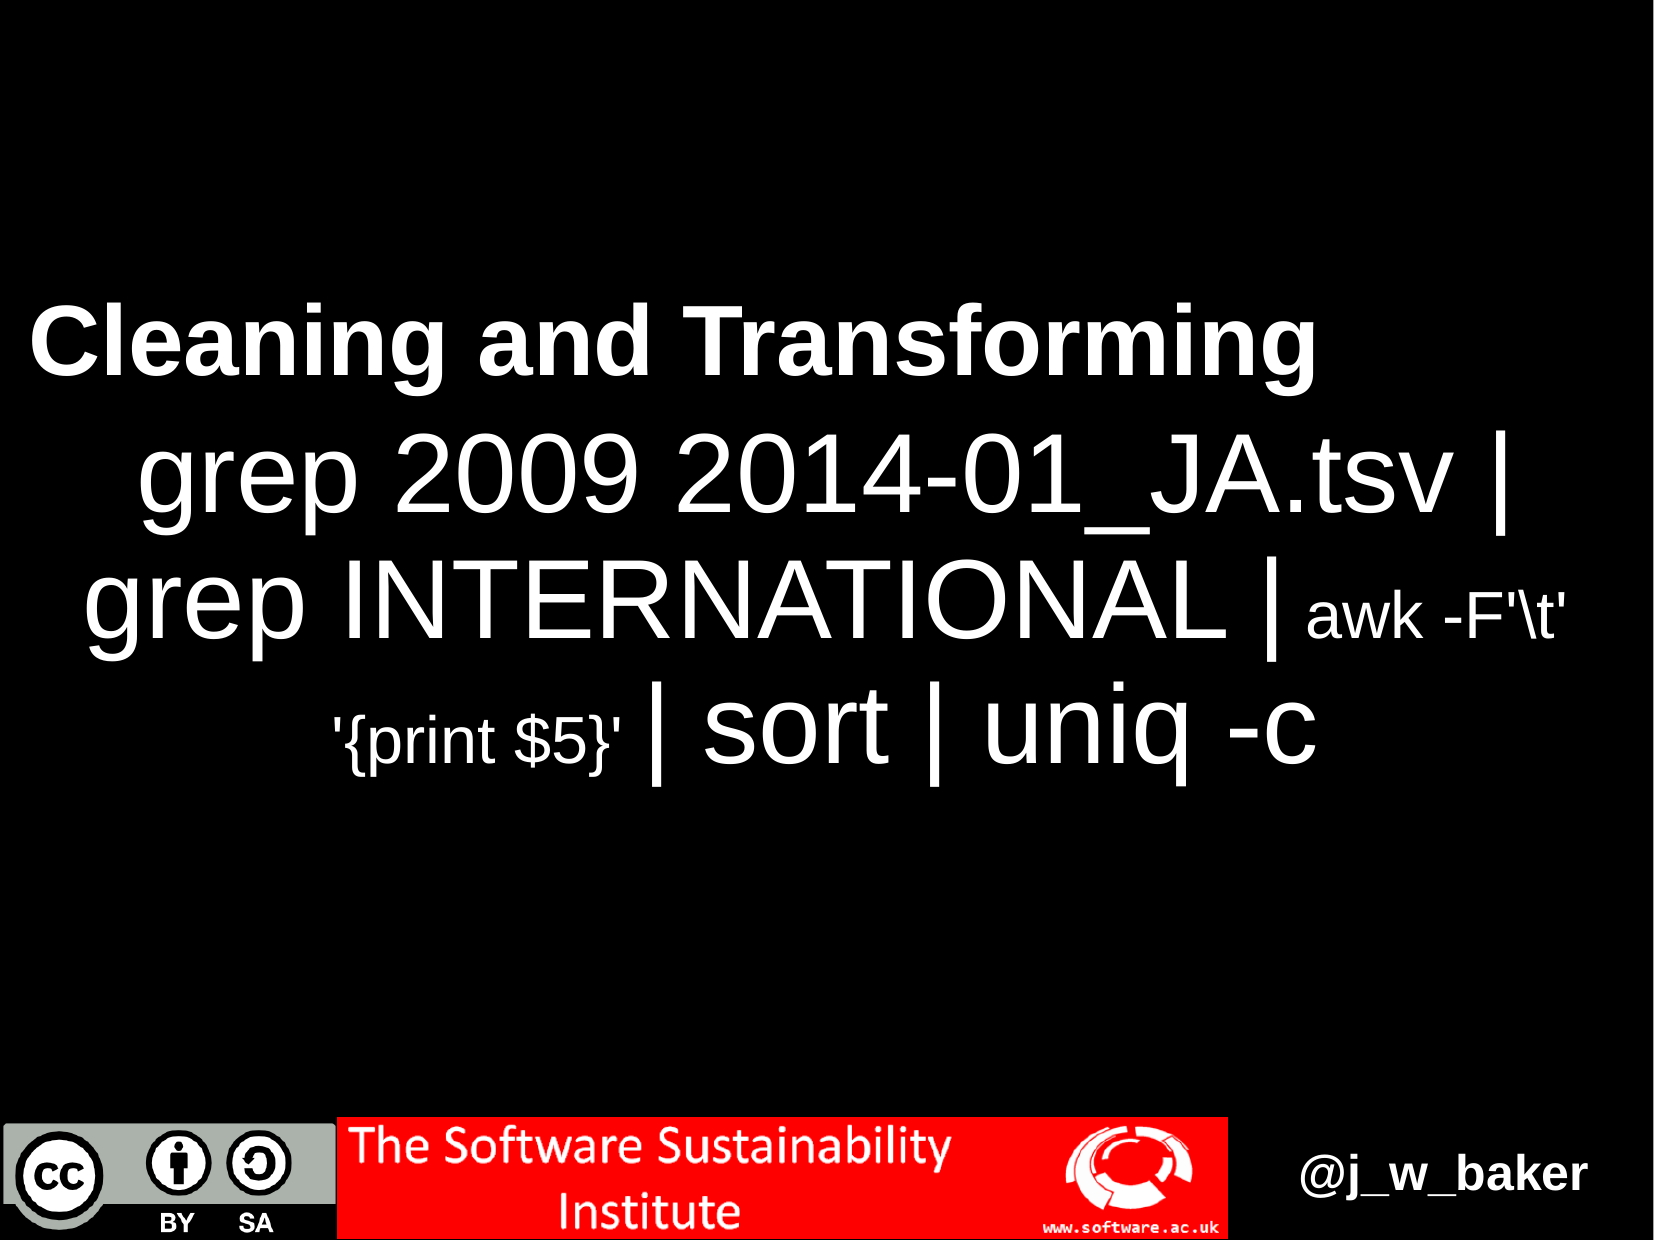

Cleaning and Transforming
grep 2009 2014-01_JA.tsv | grep INTERNATIONAL | awk -F'\t' '{print $5}' | sort | uniq -c
@j_w_baker